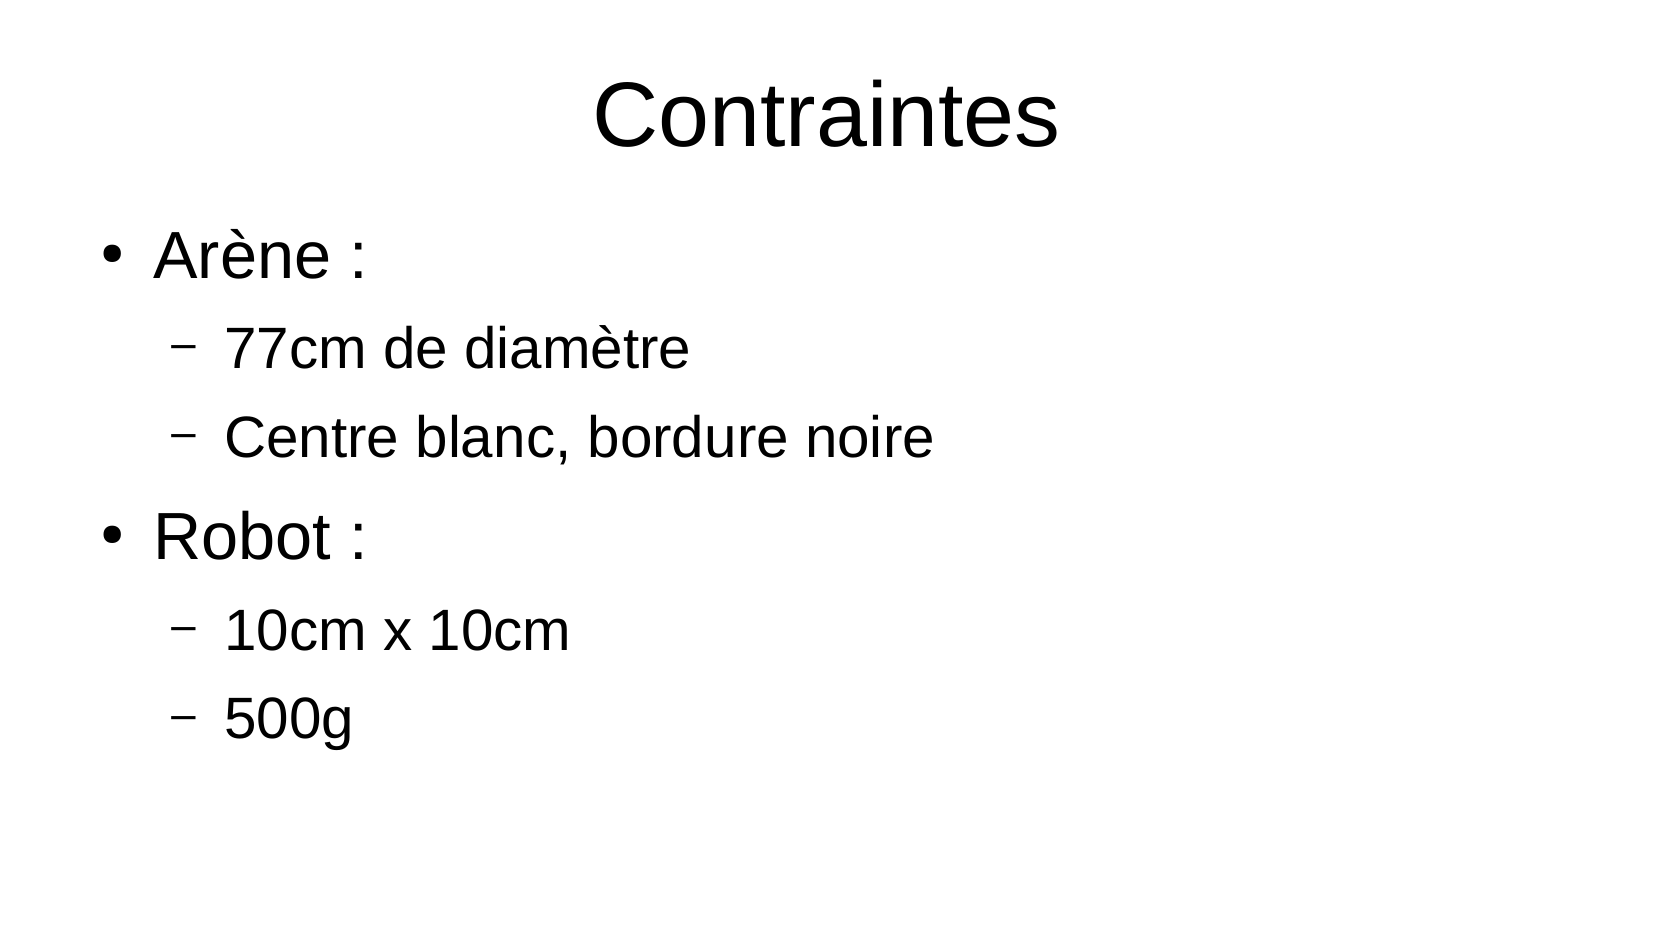

# Contraintes
Arène :
77cm de diamètre
Centre blanc, bordure noire
Robot :
10cm x 10cm
500g